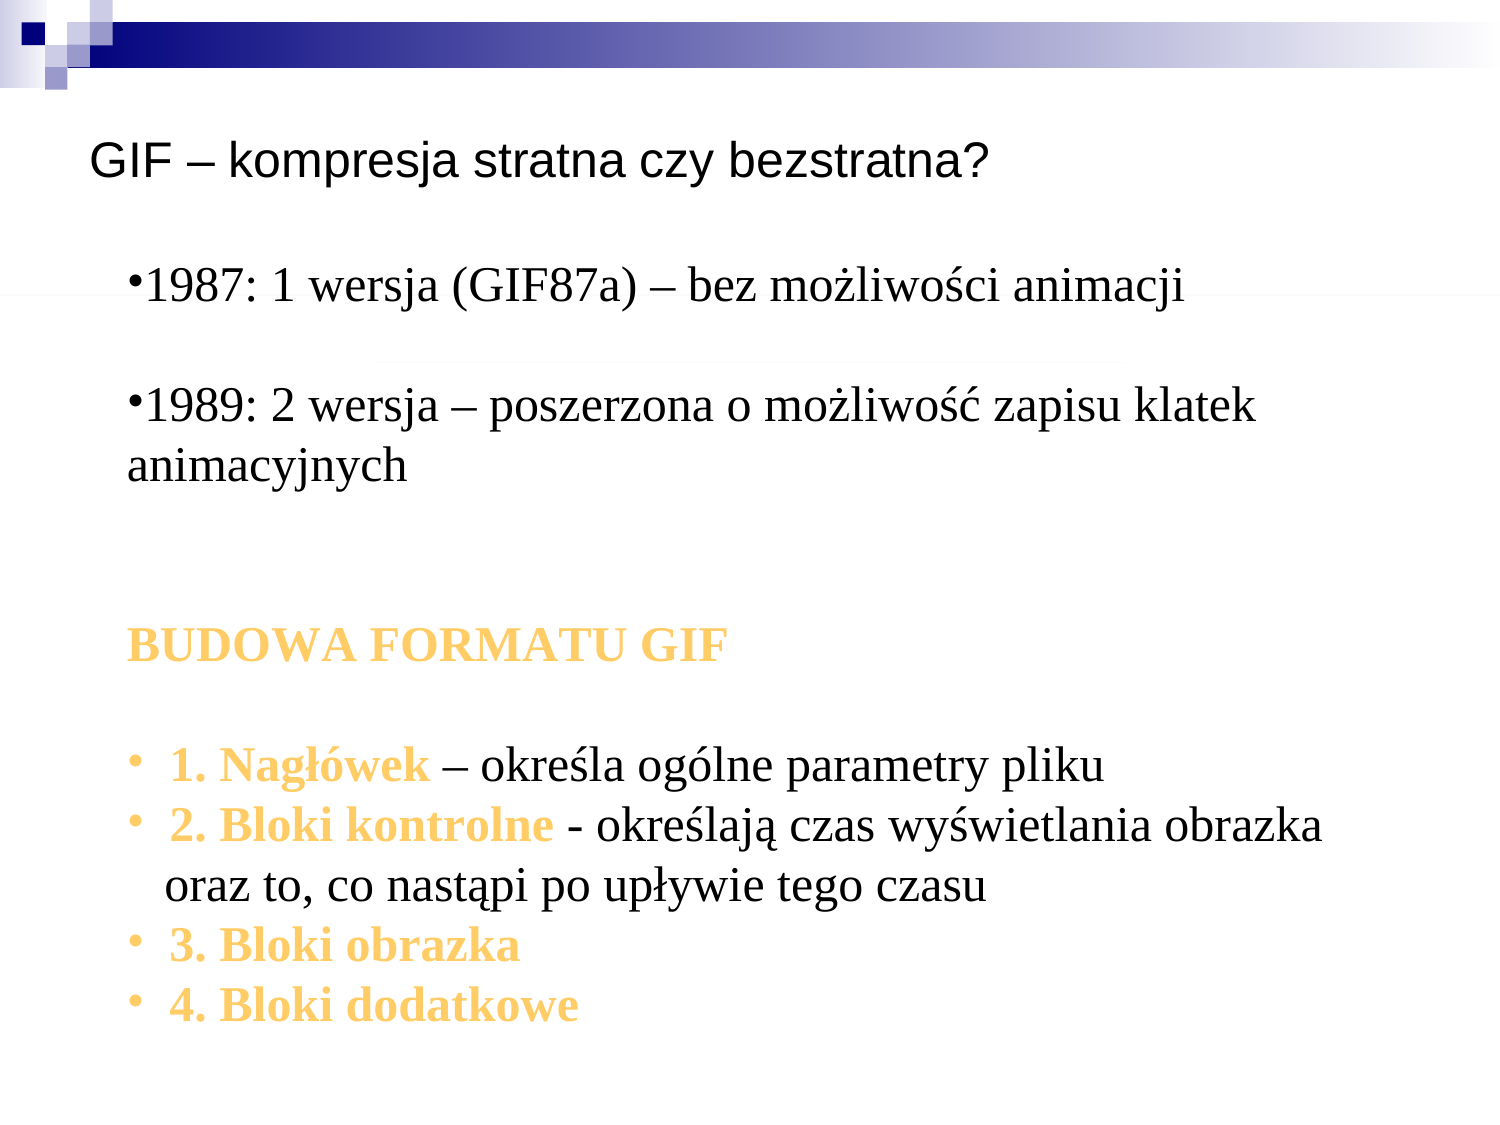

# GIF – kompresja stratna czy bezstratna?
1987: 1 wersja (GIF87a) – bez możliwości animacji
1989: 2 wersja – poszerzona o możliwość zapisu klatek animacyjnych
BUDOWA FORMATU GIF
 1. Nagłówek – określa ogólne parametry pliku
 2. Bloki kontrolne - określają czas wyświetlania obrazka
 oraz to, co nastąpi po upływie tego czasu
 3. Bloki obrazka
 4. Bloki dodatkowe